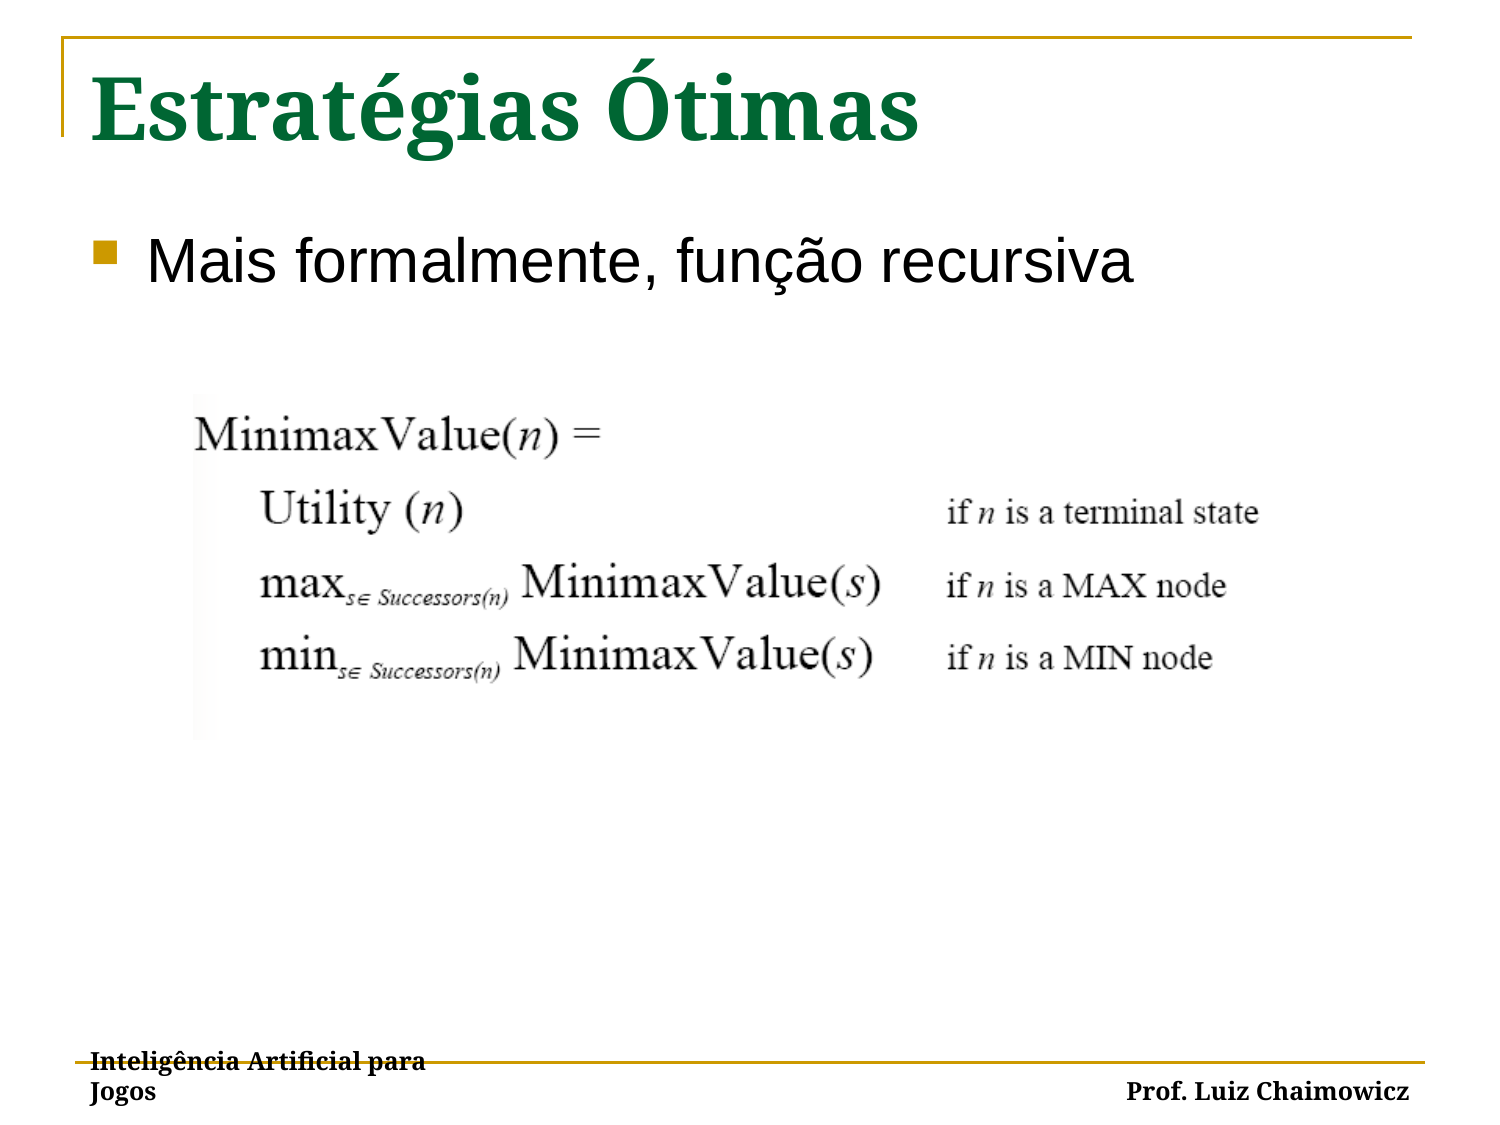

# Estratégias Ótimas
Mais formalmente, função recursiva
Inteligência Artificial para Jogos